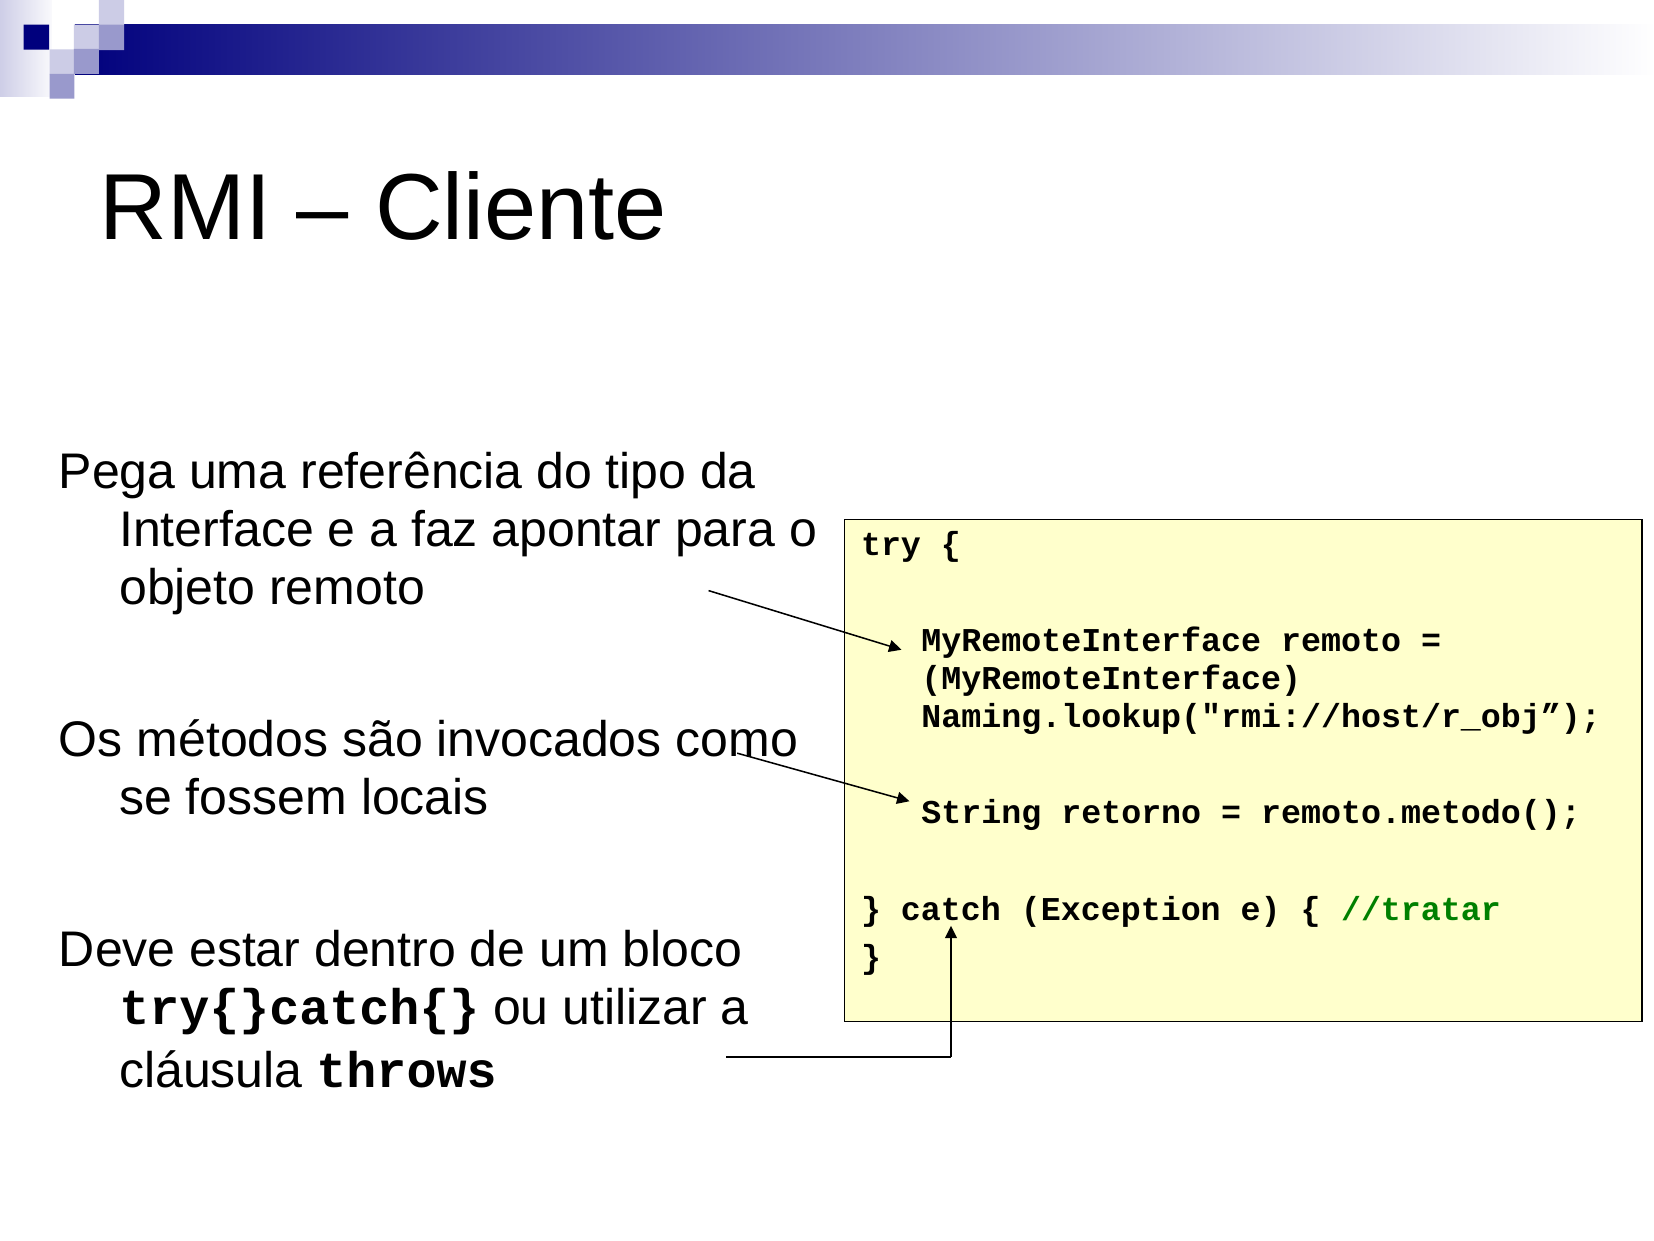

RMI – Cliente
# Pega uma referência do tipo da Interface e a faz apontar para o objeto remoto
Os métodos são invocados como se fossem locais
Deve estar dentro de um bloco try{}catch{} ou utilizar a cláusula throws
try {
	MyRemoteInterface remoto = (MyRemoteInterface) Naming.lookup("rmi://host/r_obj”);
	String retorno = remoto.metodo();
} catch (Exception e) { //tratar
}